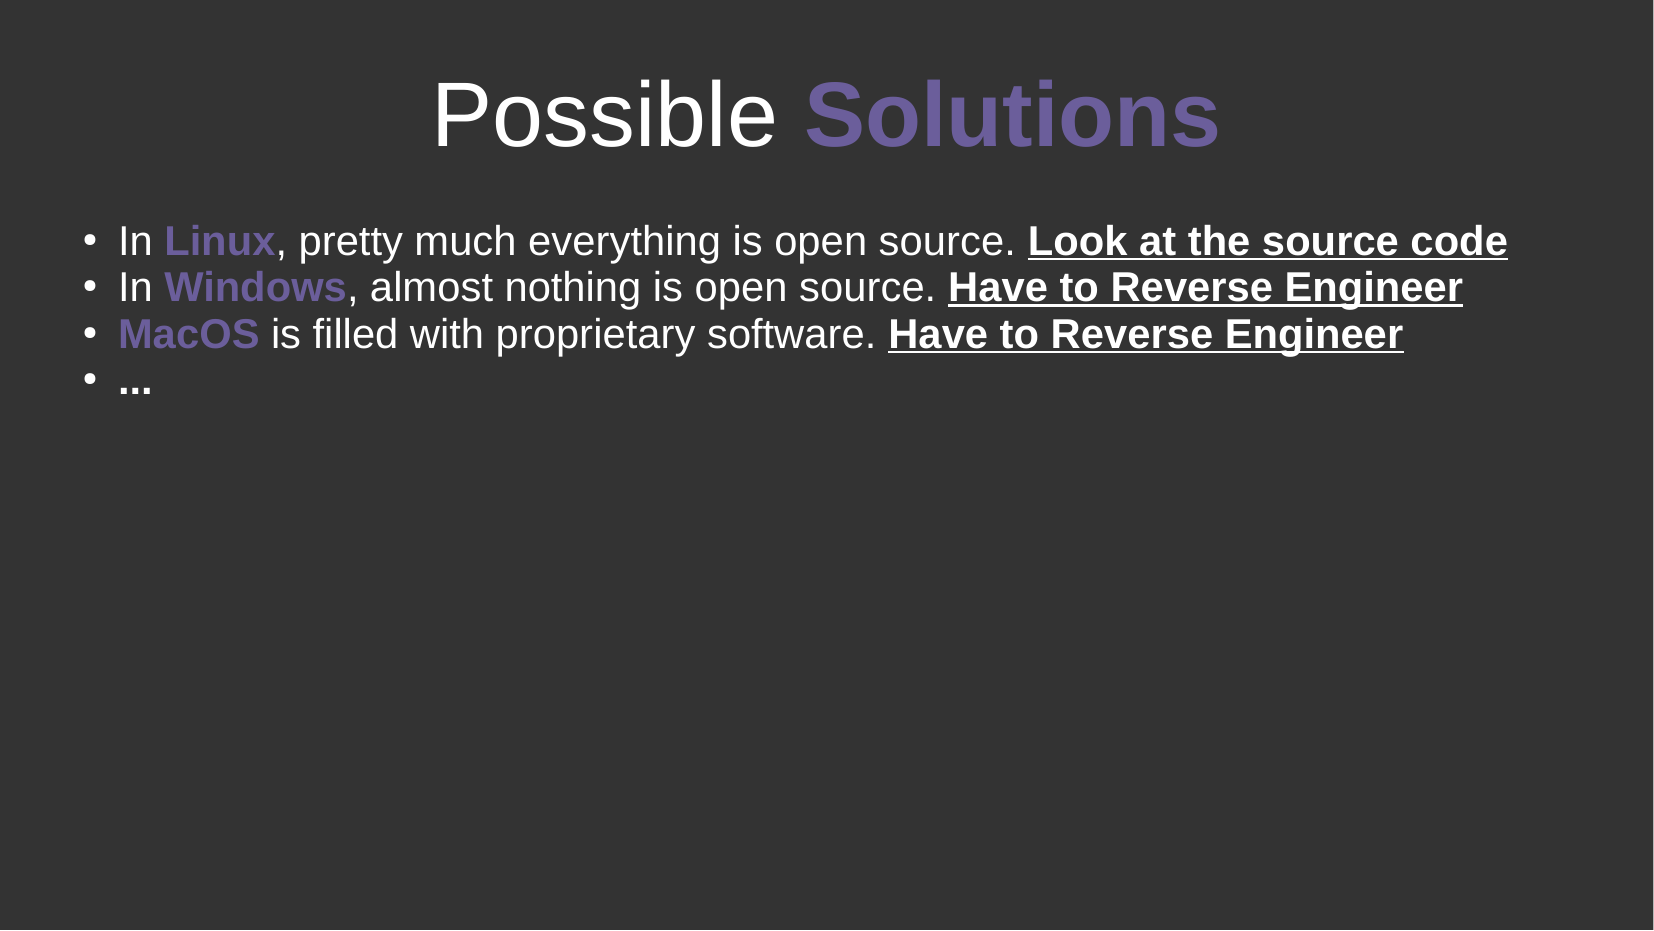

# Possible Solutions
In Linux, pretty much everything is open source. Look at the source code
In Windows, almost nothing is open source. Have to Reverse Engineer
MacOS is filled with proprietary software. Have to Reverse Engineer
...